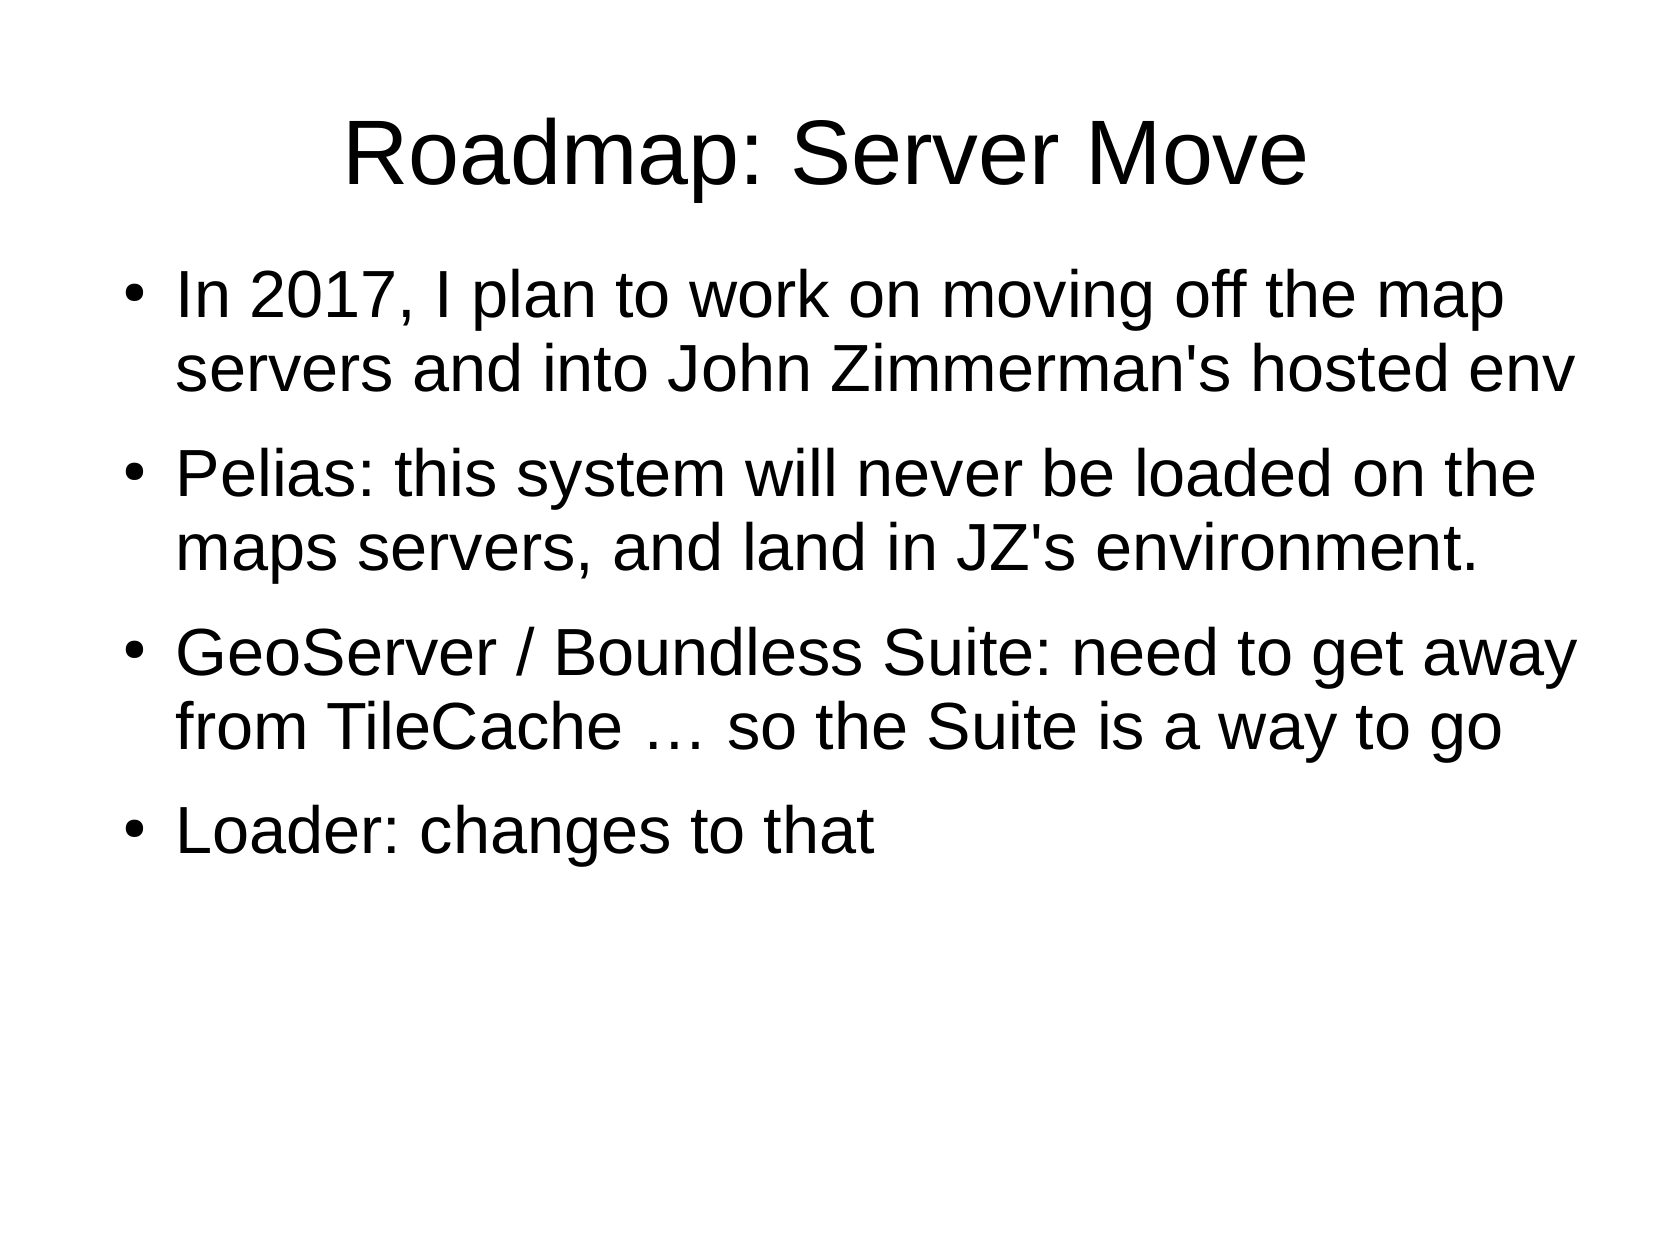

# Roadmap: Server Move
In 2017, I plan to work on moving off the map servers and into John Zimmerman's hosted env
Pelias: this system will never be loaded on the maps servers, and land in JZ's environment.
GeoServer / Boundless Suite: need to get away from TileCache … so the Suite is a way to go
Loader: changes to that